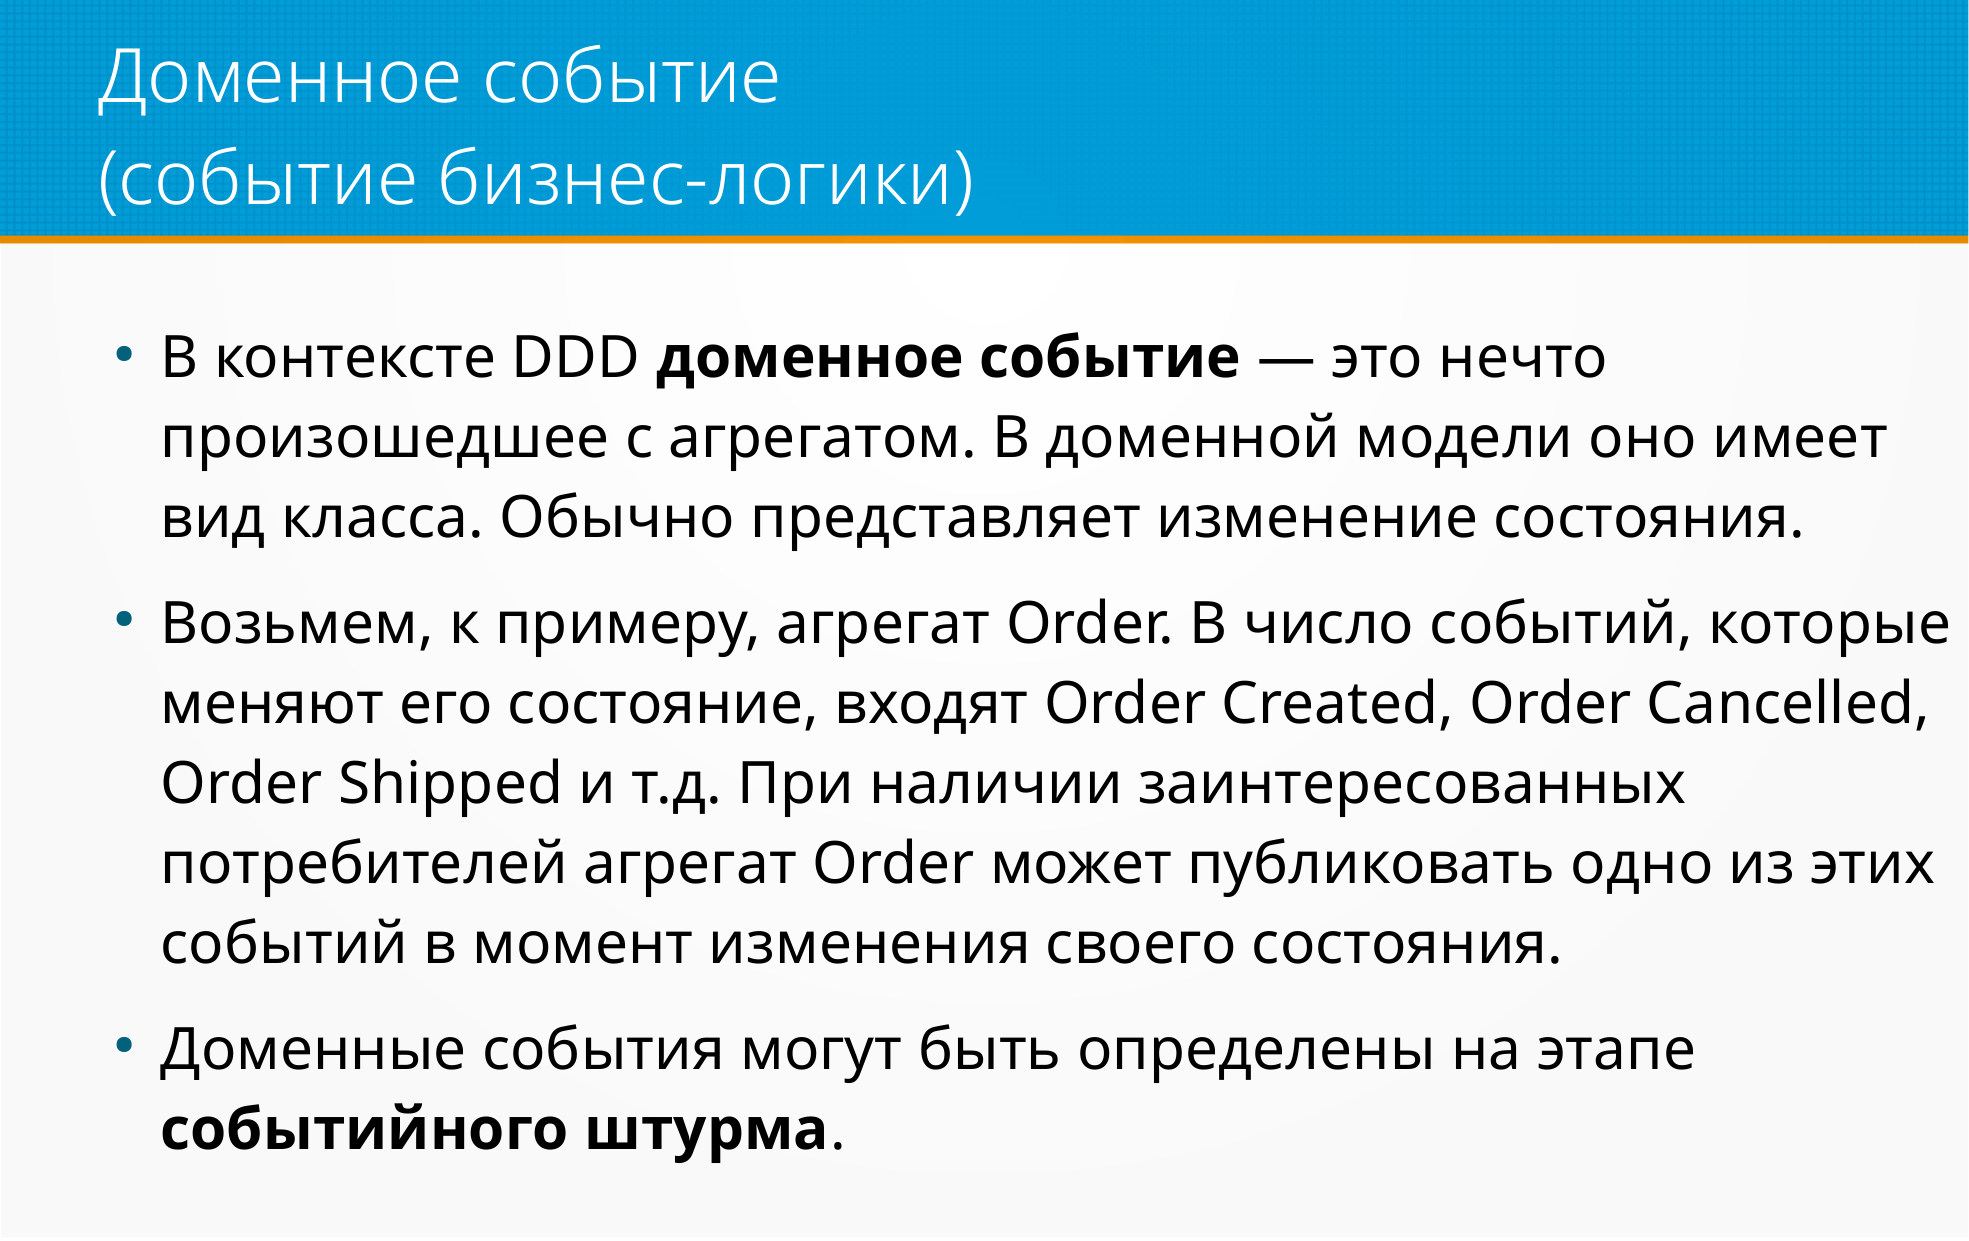

# Доменное событие (событие бизнес-логики)
В контексте DDD доменное событие — это нечто произошедшее с агрегатом. В доменной модели оно имеет вид класса. Обычно представляет изменение состояния.
Возьмем, к примеру, агрегат Order. В число событий, которые меняют его состояние, входят Order Created, Order Cancelled, Order Shipped и т.д. При наличии заинтересованных потребителей агрегат Order может публиковать одно из этих событий в момент изменения своего состояния.
Доменные события могут быть определены на этапе событийного штурма.